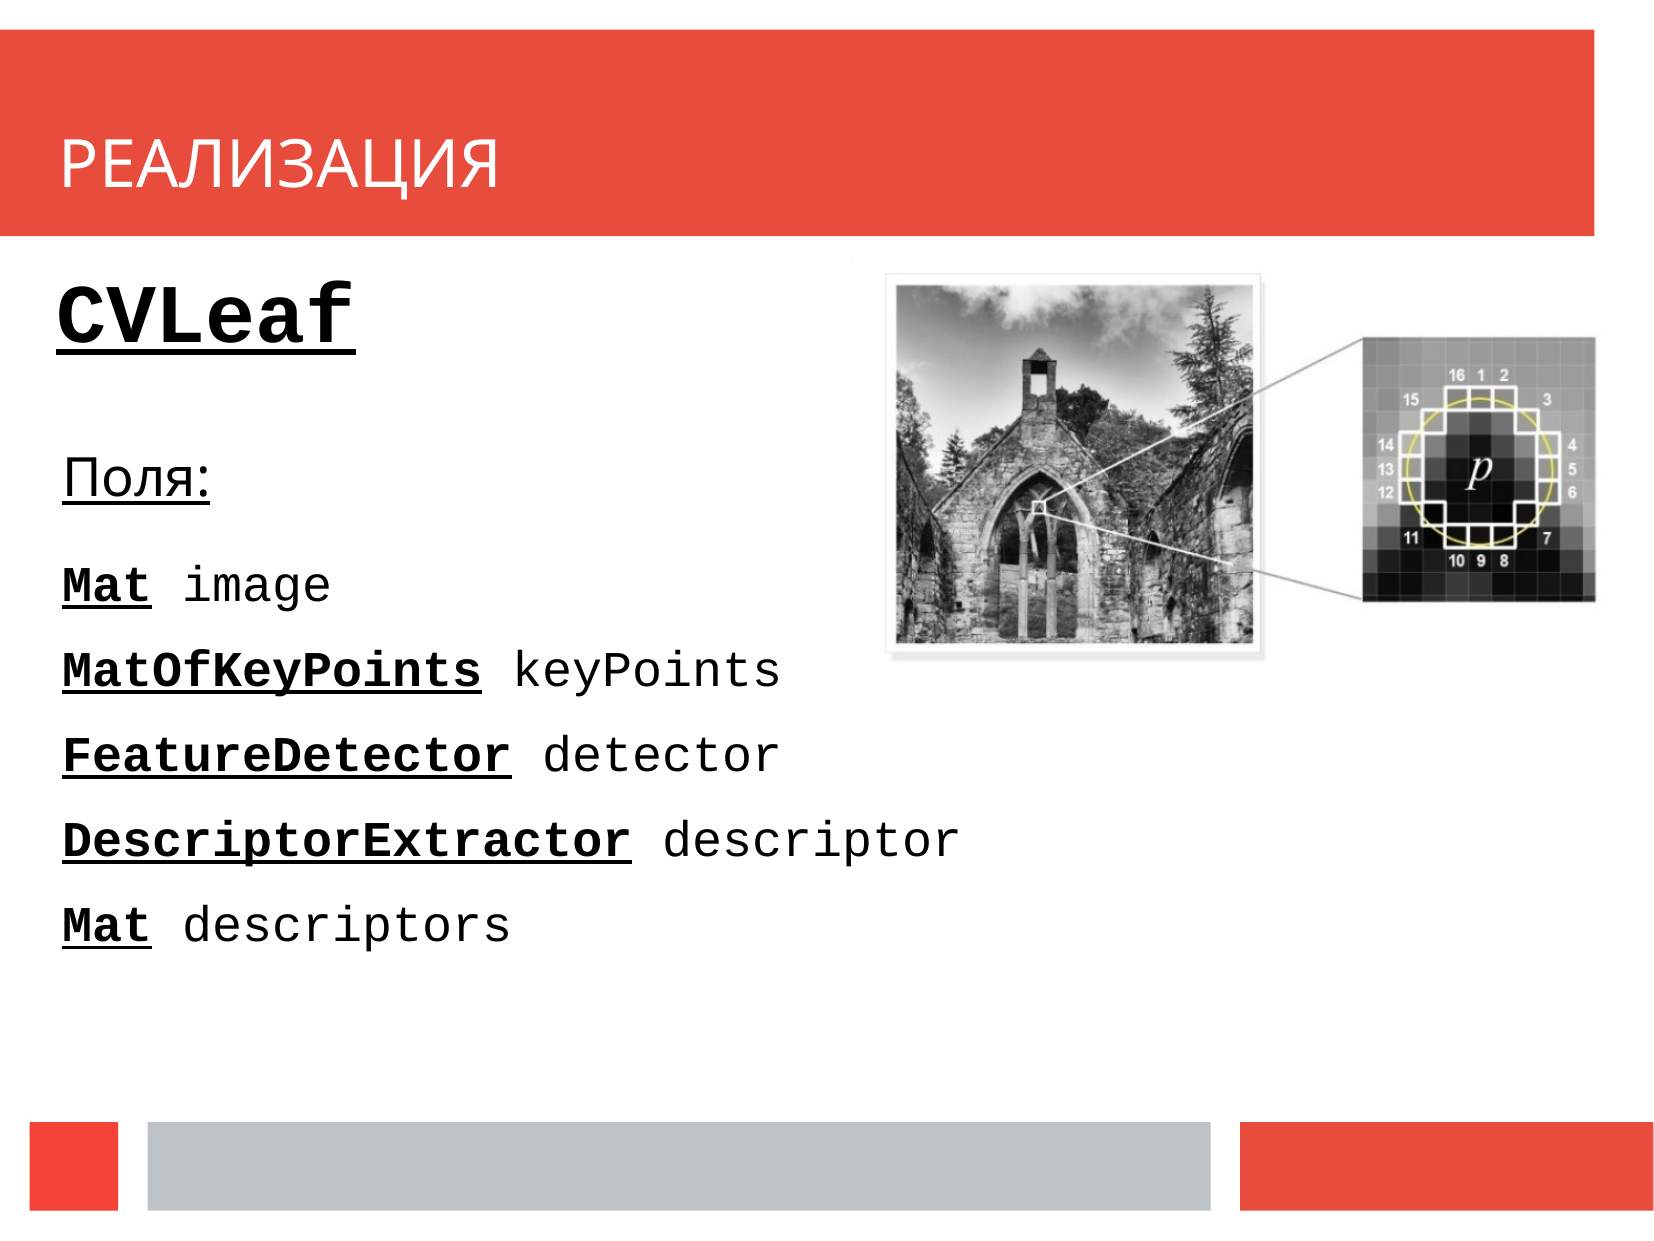

# РЕАЛИЗАЦИЯ
CVLeaf
Поля:
Mat image
MatOfKeyPoints keyPoints
FeatureDetector detector
DescriptorExtractor descriptor
Mat descriptors